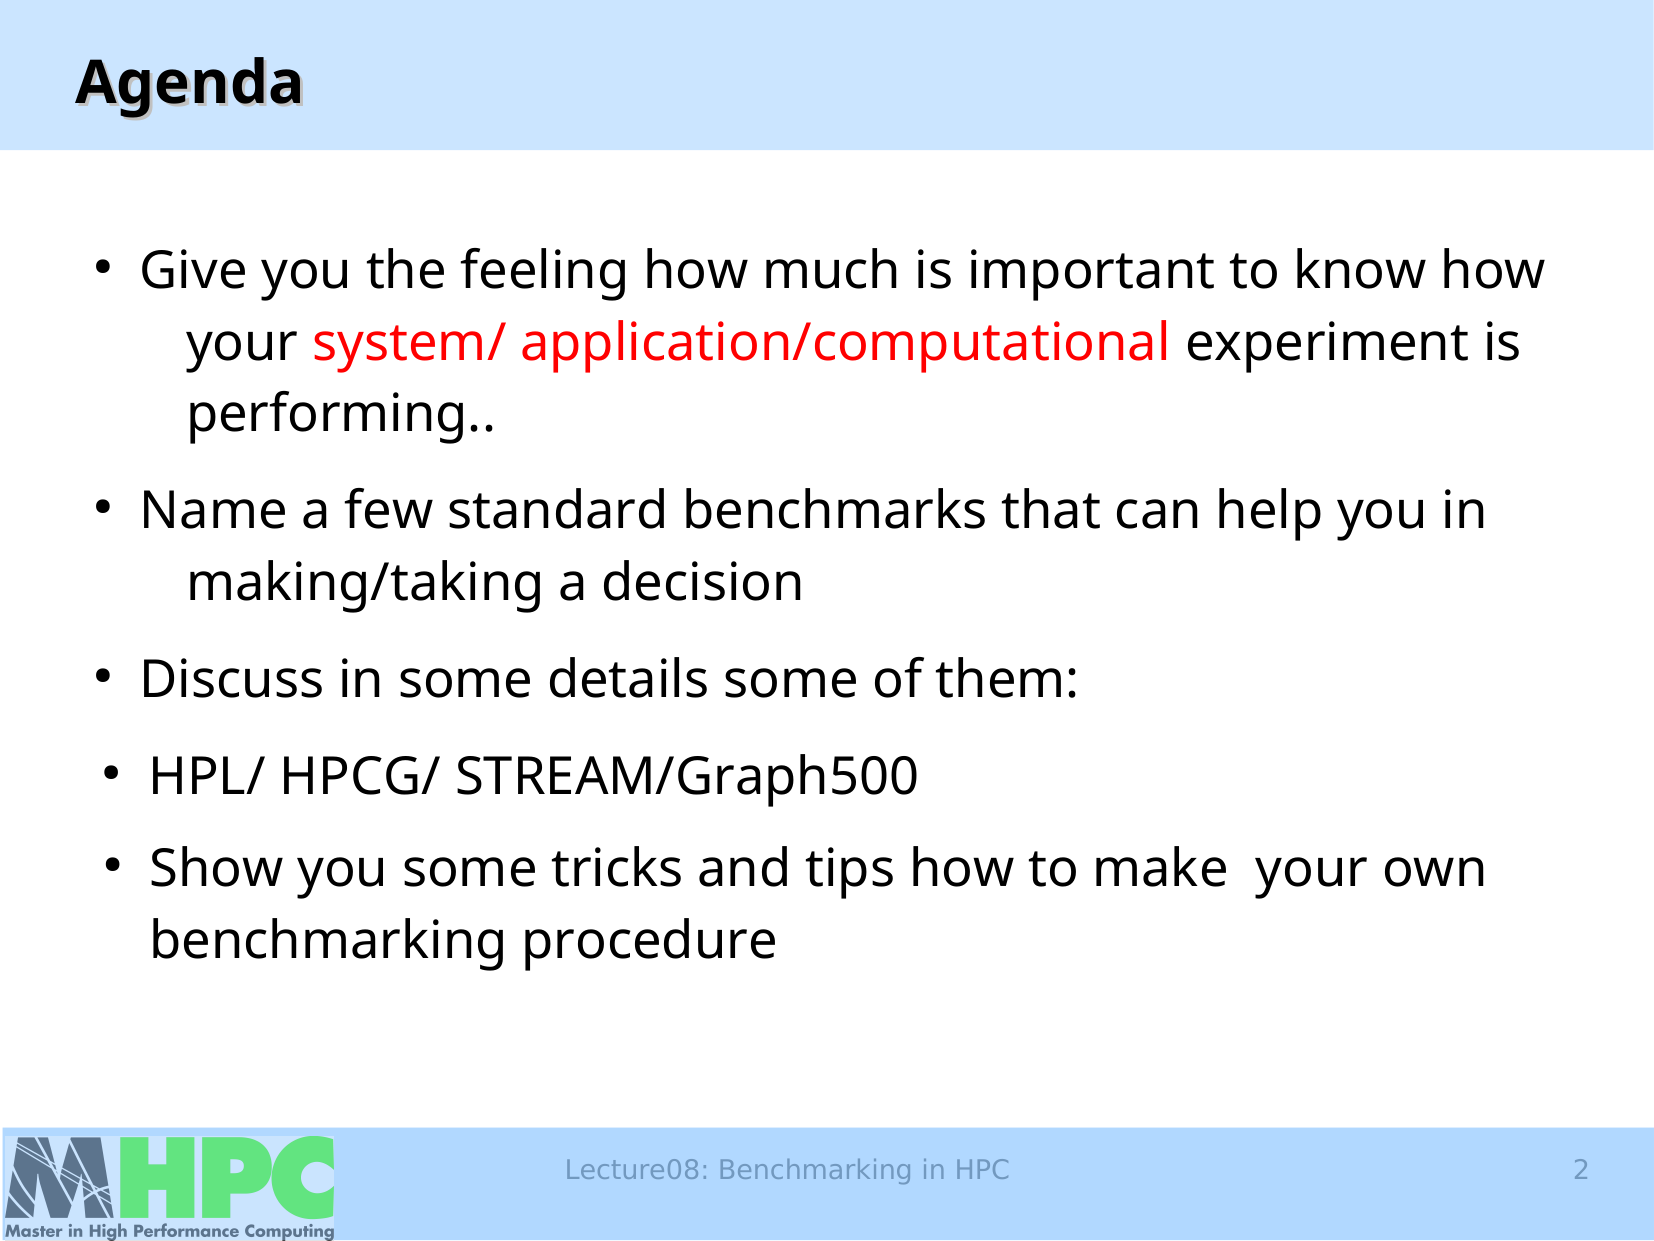

# Agenda
Give you the feeling how much is important to know how your system/ application/computational experiment is performing..
Name a few standard benchmarks that can help you in making/taking a decision
Discuss in some details some of them:
HPL/ HPCG​/ STREAM/Graph500
Show you some tricks and tips how to make your own benchmarking procedure
Lecture08: Benchmarking in HPC
2